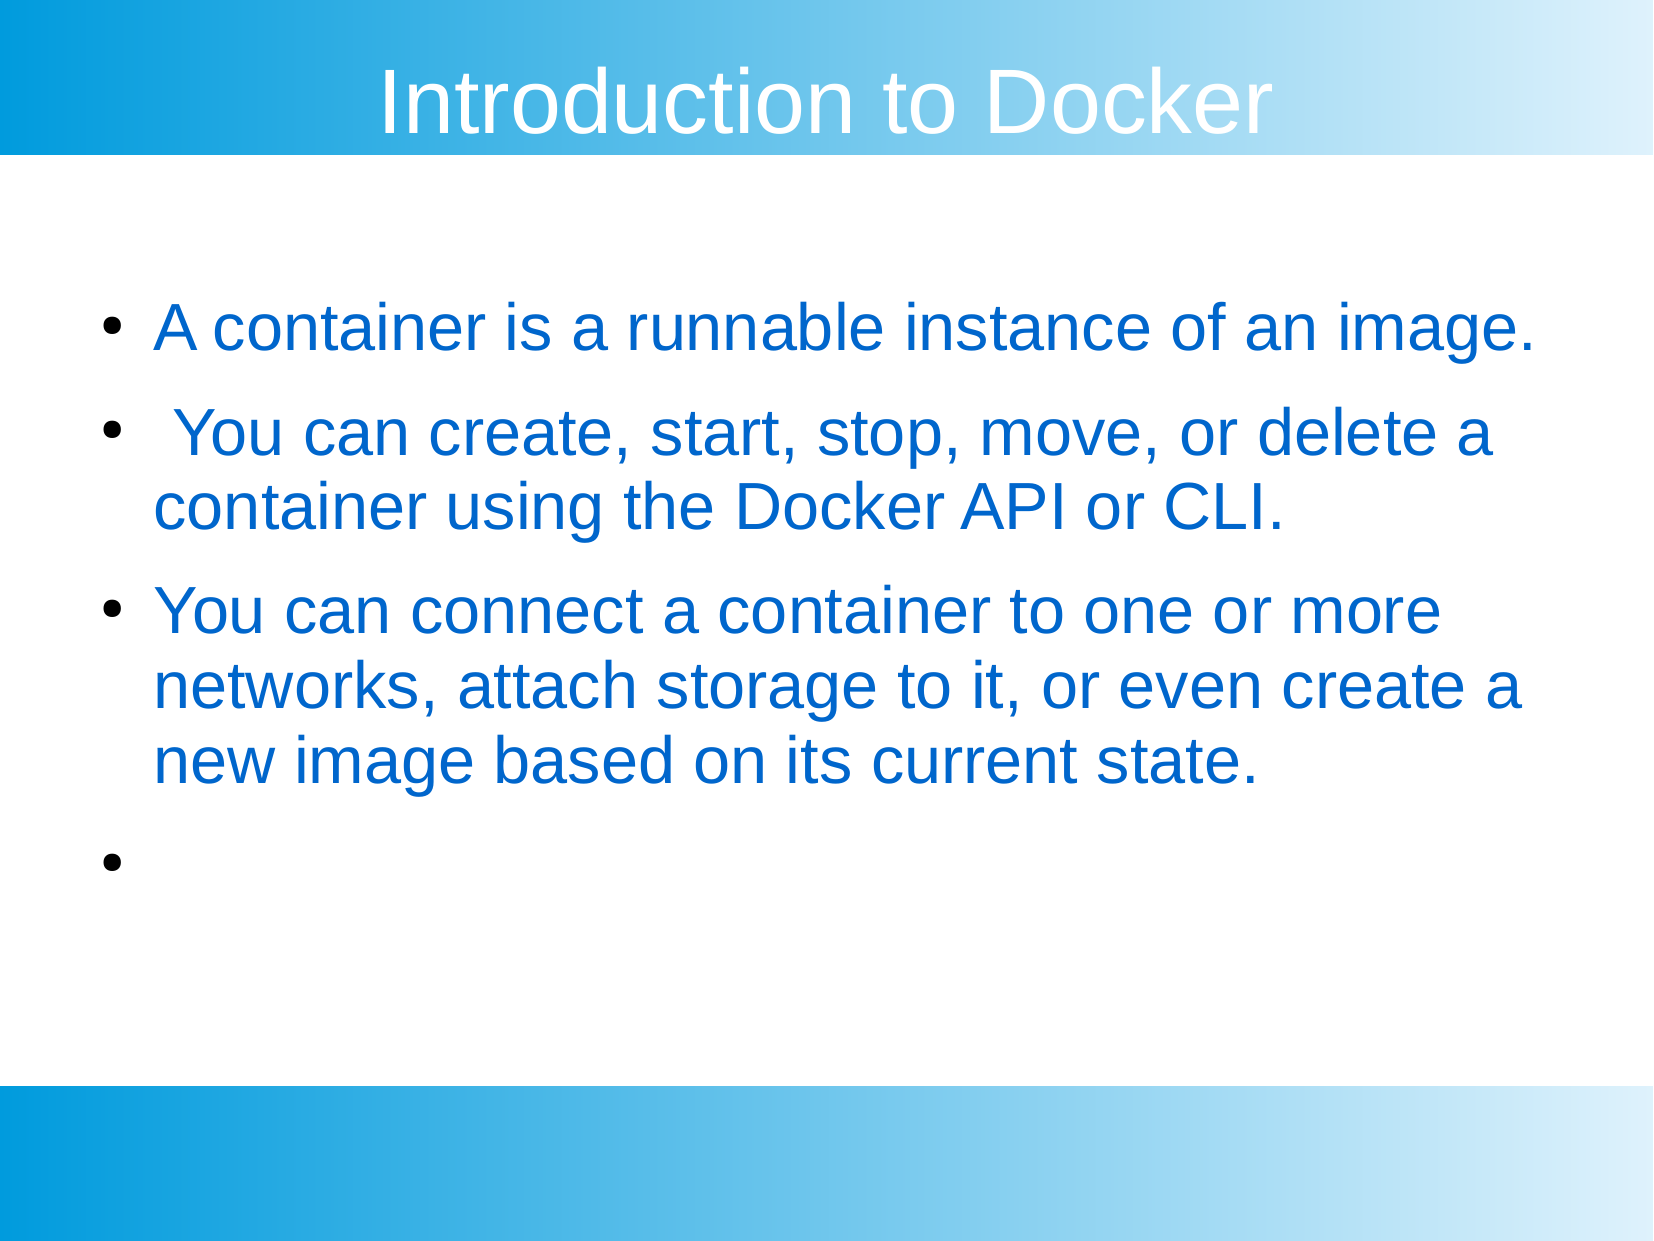

# Introduction to Docker
A container is a runnable instance of an image.
 You can create, start, stop, move, or delete a container using the Docker API or CLI.
You can connect a container to one or more networks, attach storage to it, or even create a new image based on its current state.